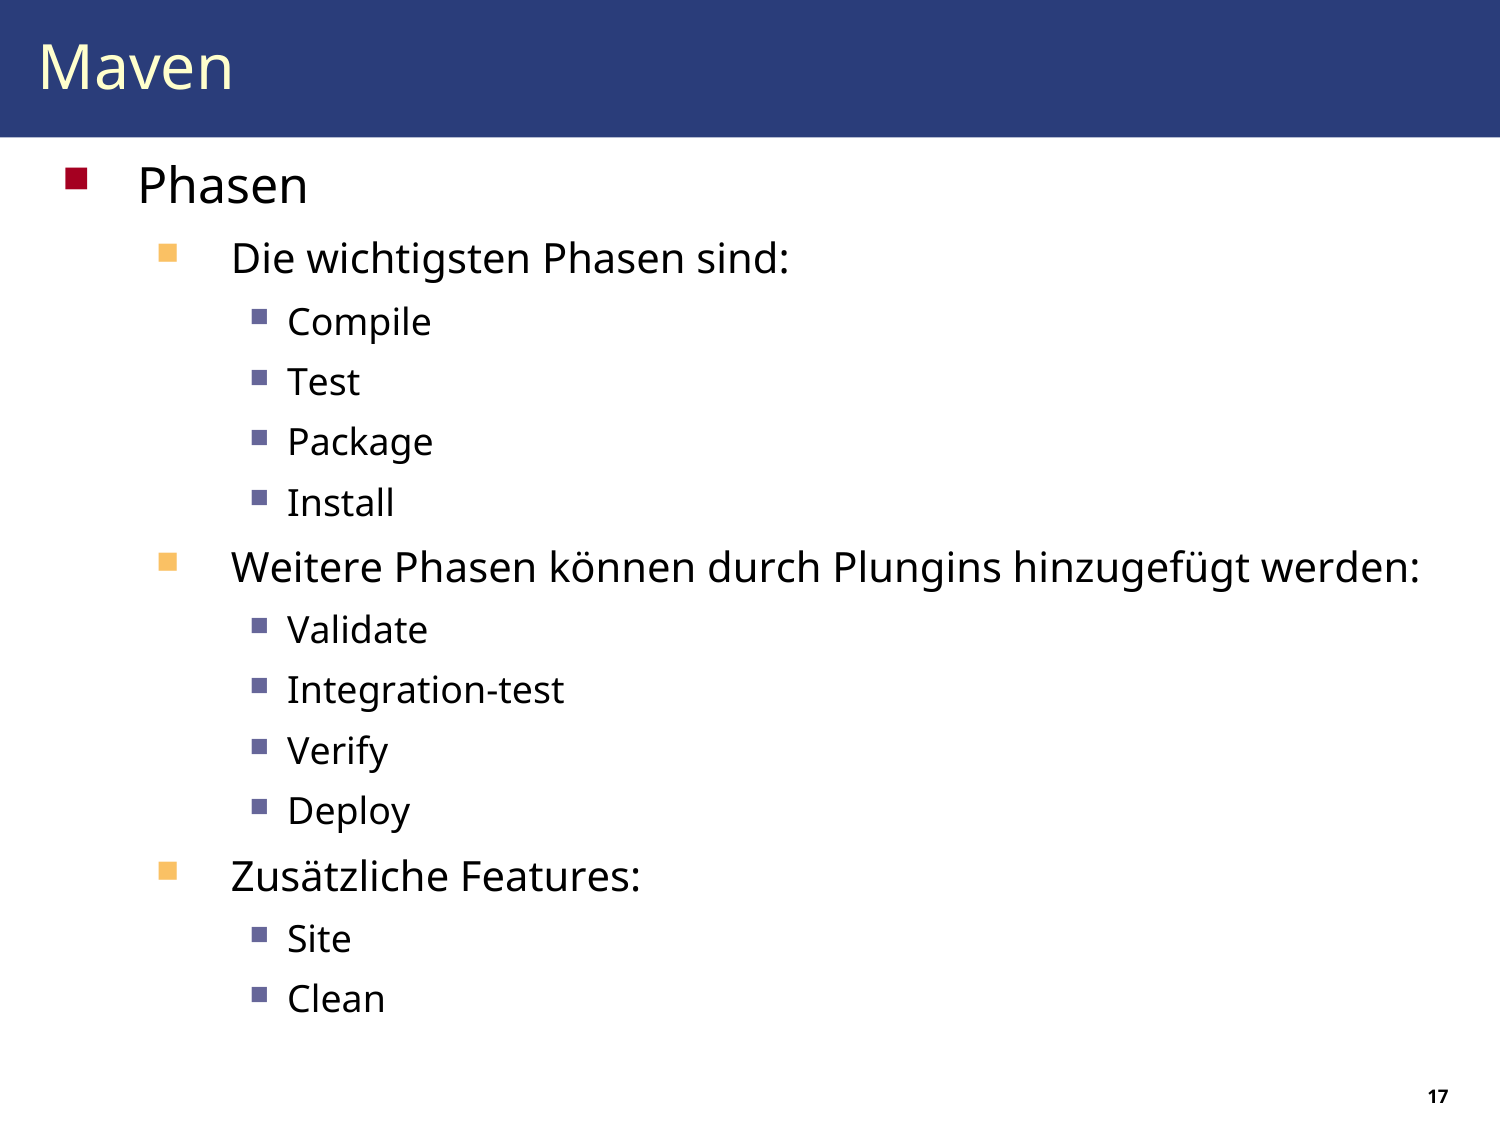

# Maven
Phasen
Die wichtigsten Phasen sind:
Compile
Test
Package
Install
Weitere Phasen können durch Plungins hinzugefügt werden:
Validate
Integration-test
Verify
Deploy
Zusätzliche Features:
Site
Clean
17